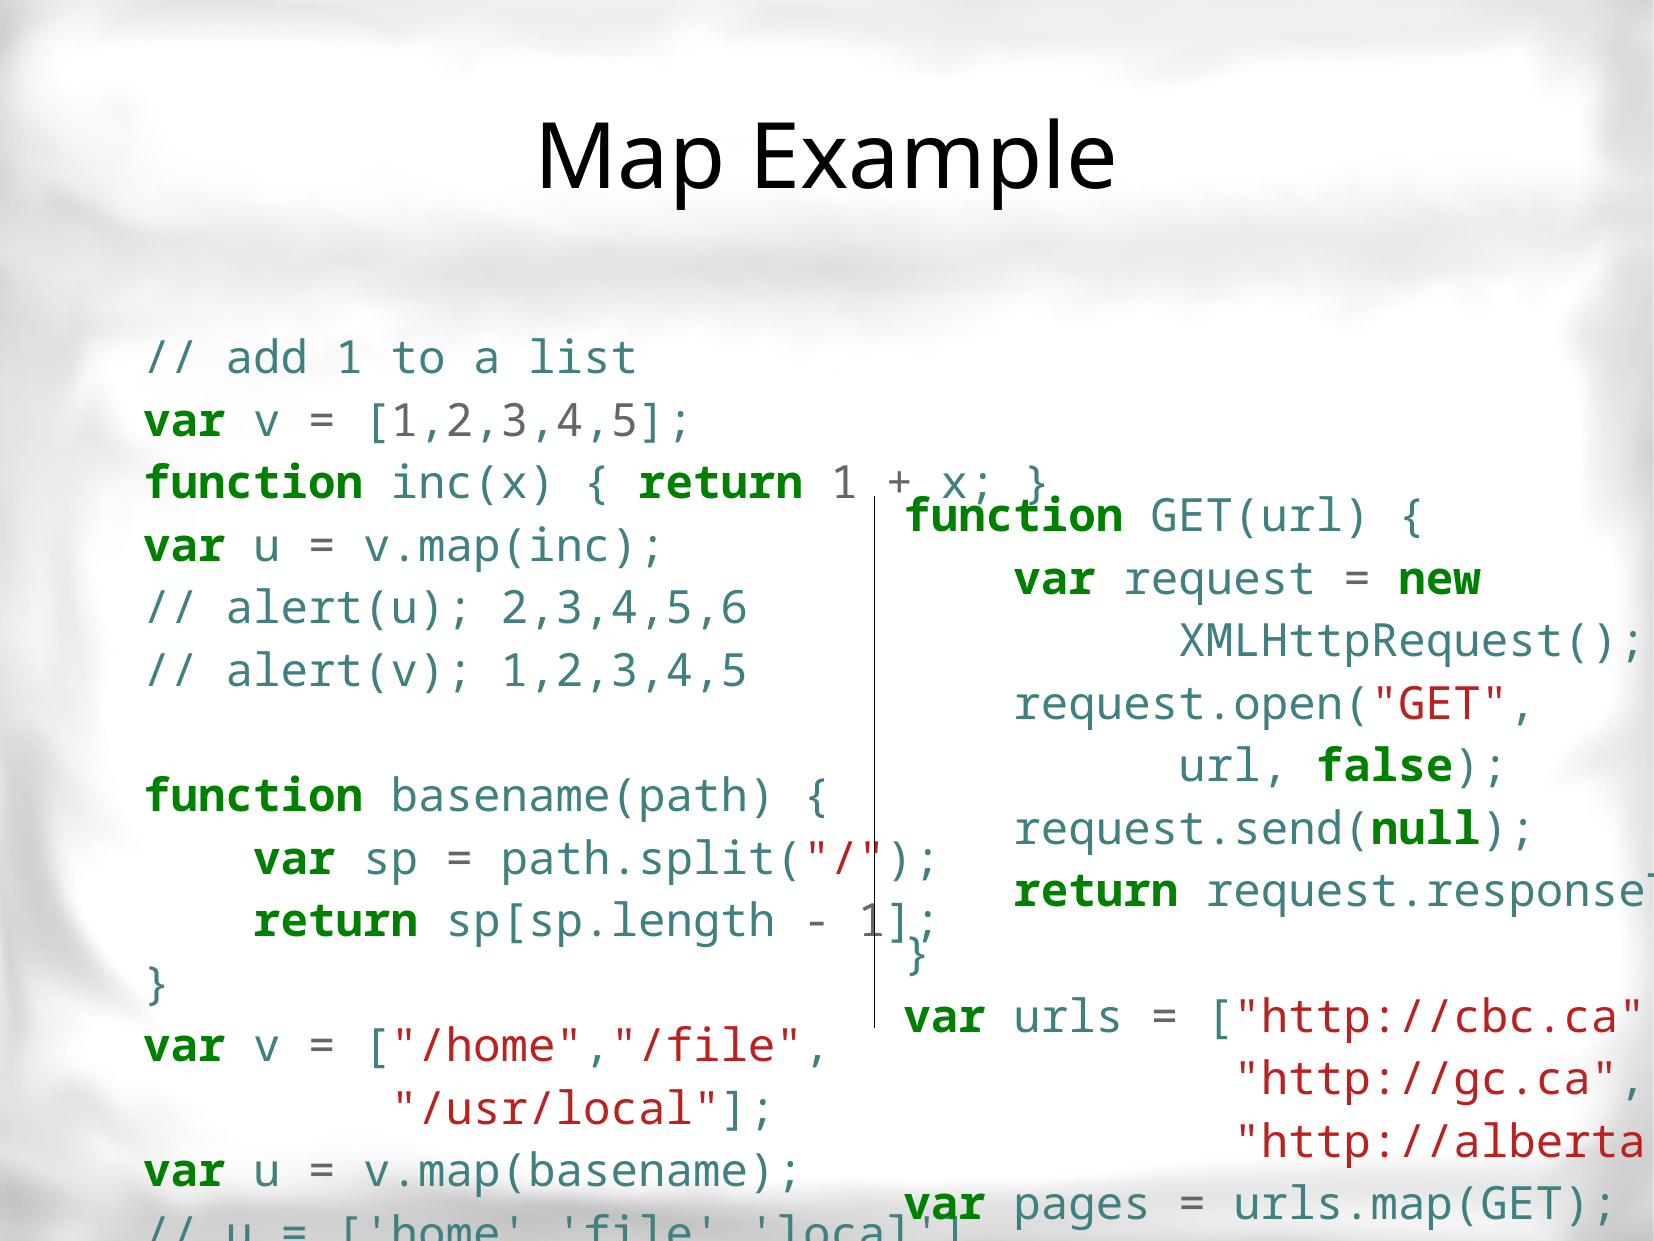

# Map Example
// add 1 to a list
var v = [1,2,3,4,5];
function inc(x) { return 1 + x; }
var u = v.map(inc);
// alert(u); 2,3,4,5,6
// alert(v); 1,2,3,4,5
function basename(path) {
 var sp = path.split("/");
 return sp[sp.length - 1];
}
var v = ["/home","/file",
 "/usr/local"];
var u = v.map(basename);
// u = ['home','file','local']
function GET(url) {
 var request = new
 XMLHttpRequest();
 request.open("GET",
 url, false);
 request.send(null);
 return request.responseText;
}
var urls = ["http://cbc.ca",
 "http://gc.ca",
 "http://alberta.ca"];
var pages = urls.map(GET);